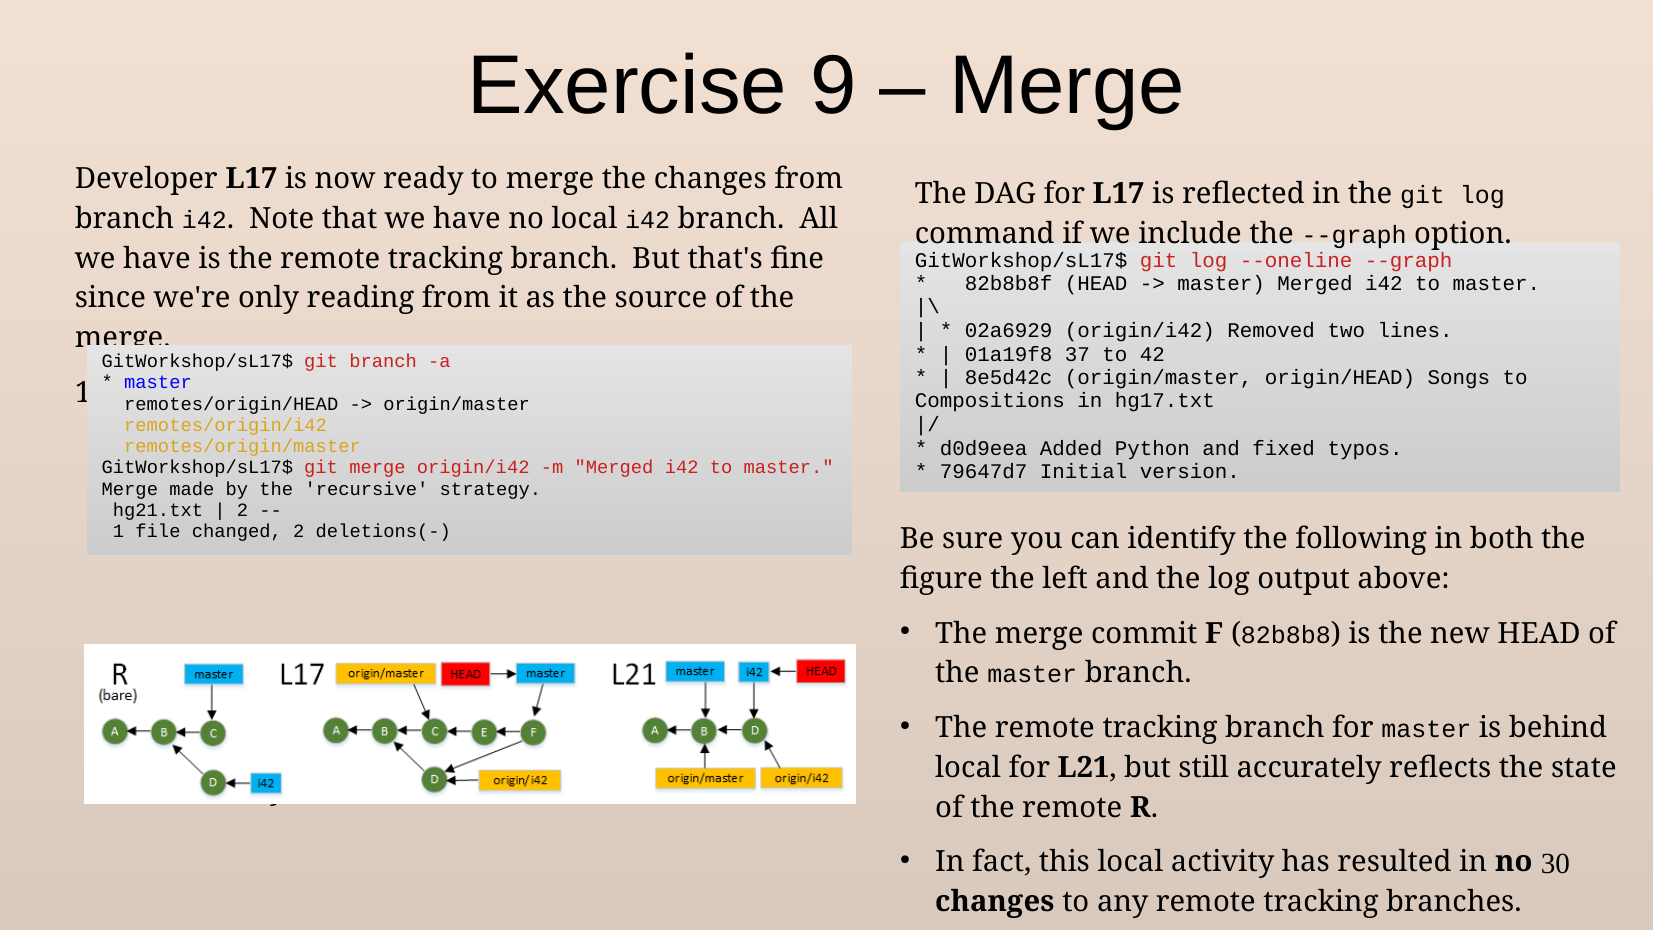

# Exercise 9 – Merge
Developer L17 is now ready to merge the changes from branch i42. Note that we have no local i42 branch. All we have is the remote tracking branch. But that's fine since we're only reading from it as the source of the merge.
Merge the i42 branch from origin/i42 into master.
The comment is included in the merge command for this slide; it's common to leave it off and enter it interactively.
The DAG for L17 is reflected in the git log command if we include the --graph option.
GitWorkshop/sL17$ git log --oneline --graph
* 82b8b8f (HEAD -> master) Merged i42 to master.
|\
| * 02a6929 (origin/i42) Removed two lines.
* | 01a19f8 37 to 42
* | 8e5d42c (origin/master, origin/HEAD) Songs to Compositions in hg17.txt
|/
* d0d9eea Added Python and fixed typos.
* 79647d7 Initial version.
GitWorkshop/sL17$ git branch -a
* master
 remotes/origin/HEAD -> origin/master
 remotes/origin/i42
 remotes/origin/master
GitWorkshop/sL17$ git merge origin/i42 -m "Merged i42 to master."
Merge made by the 'recursive' strategy.
 hg21.txt | 2 --
 1 file changed, 2 deletions(-)
Be sure you can identify the following in both the figure the left and the log output above:
The merge commit F (82b8b8) is the new HEAD of the master branch.
The remote tracking branch for master is behind local for L21, but still accurately reflects the state of the remote R.
In fact, this local activity has resulted in no changes to any remote tracking branches.
30